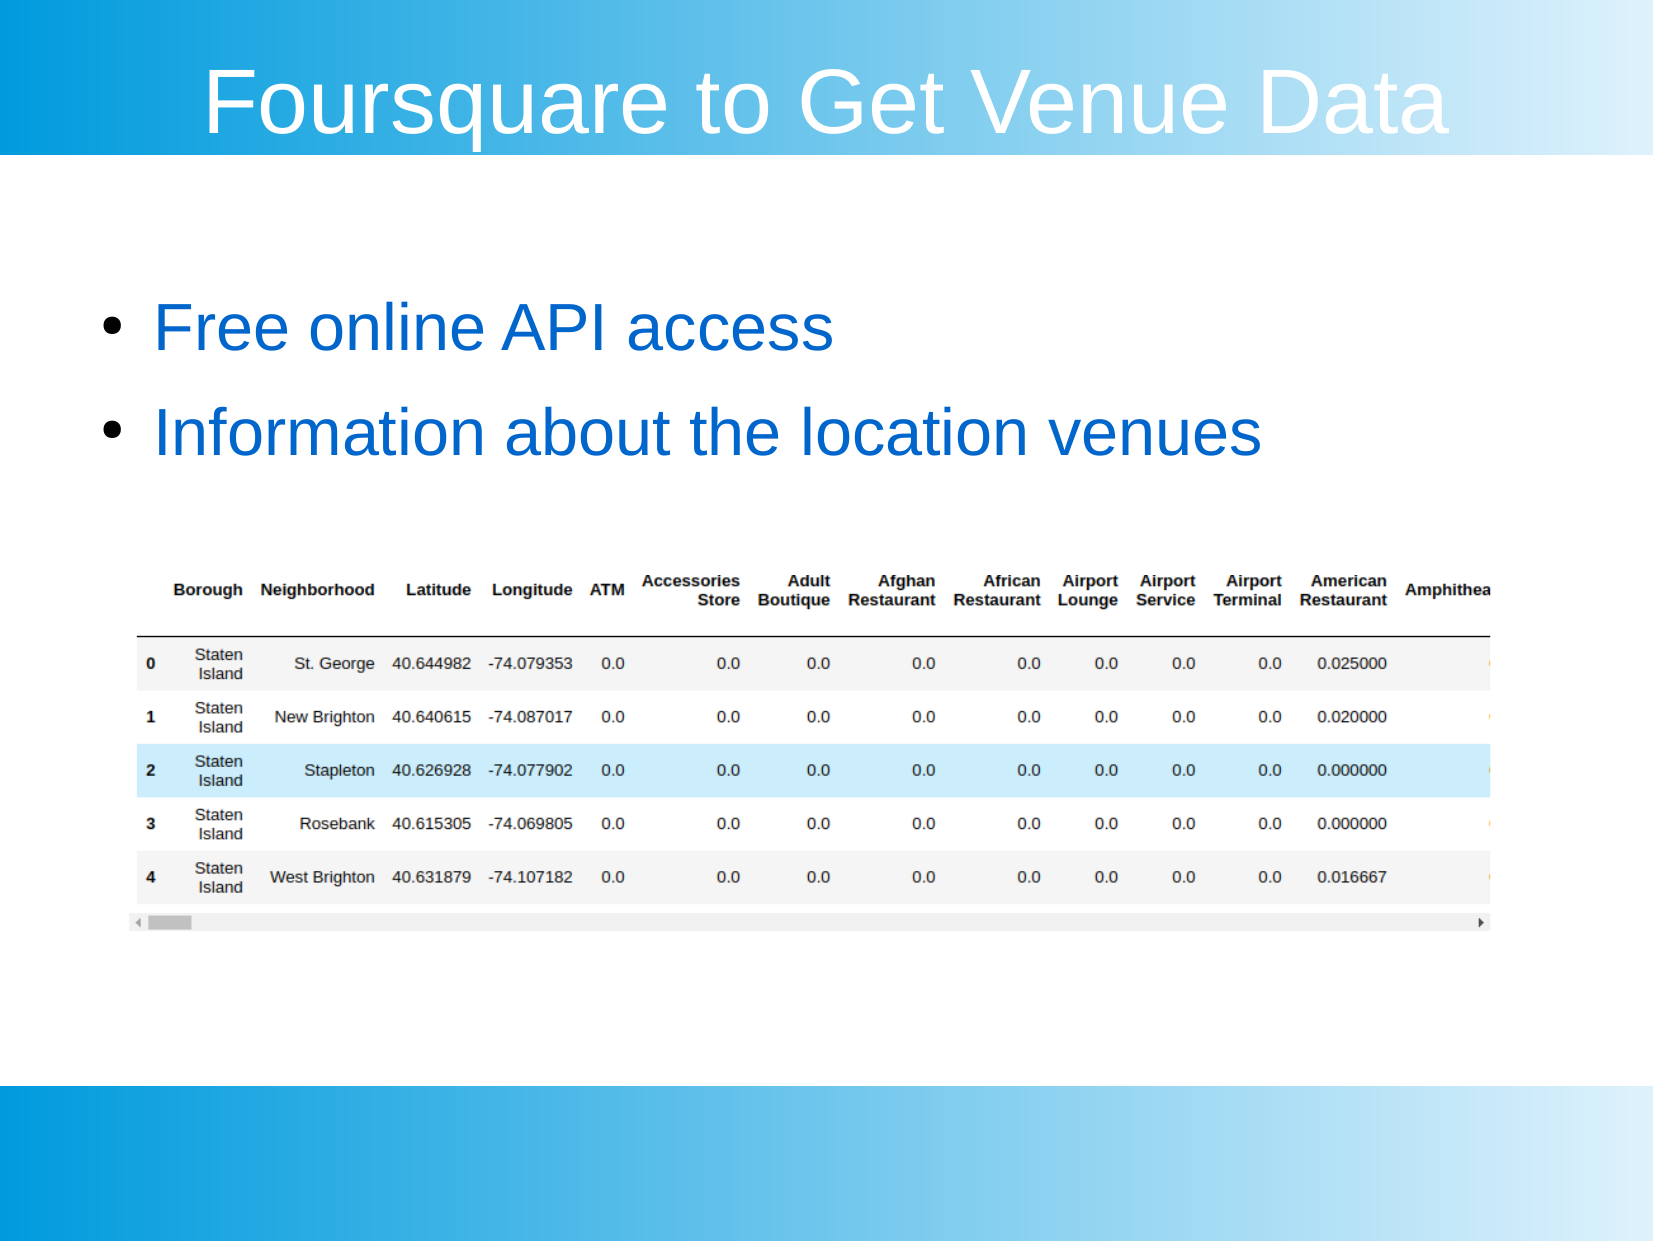

# Foursquare to Get Venue Data
Free online API access
Information about the location venues